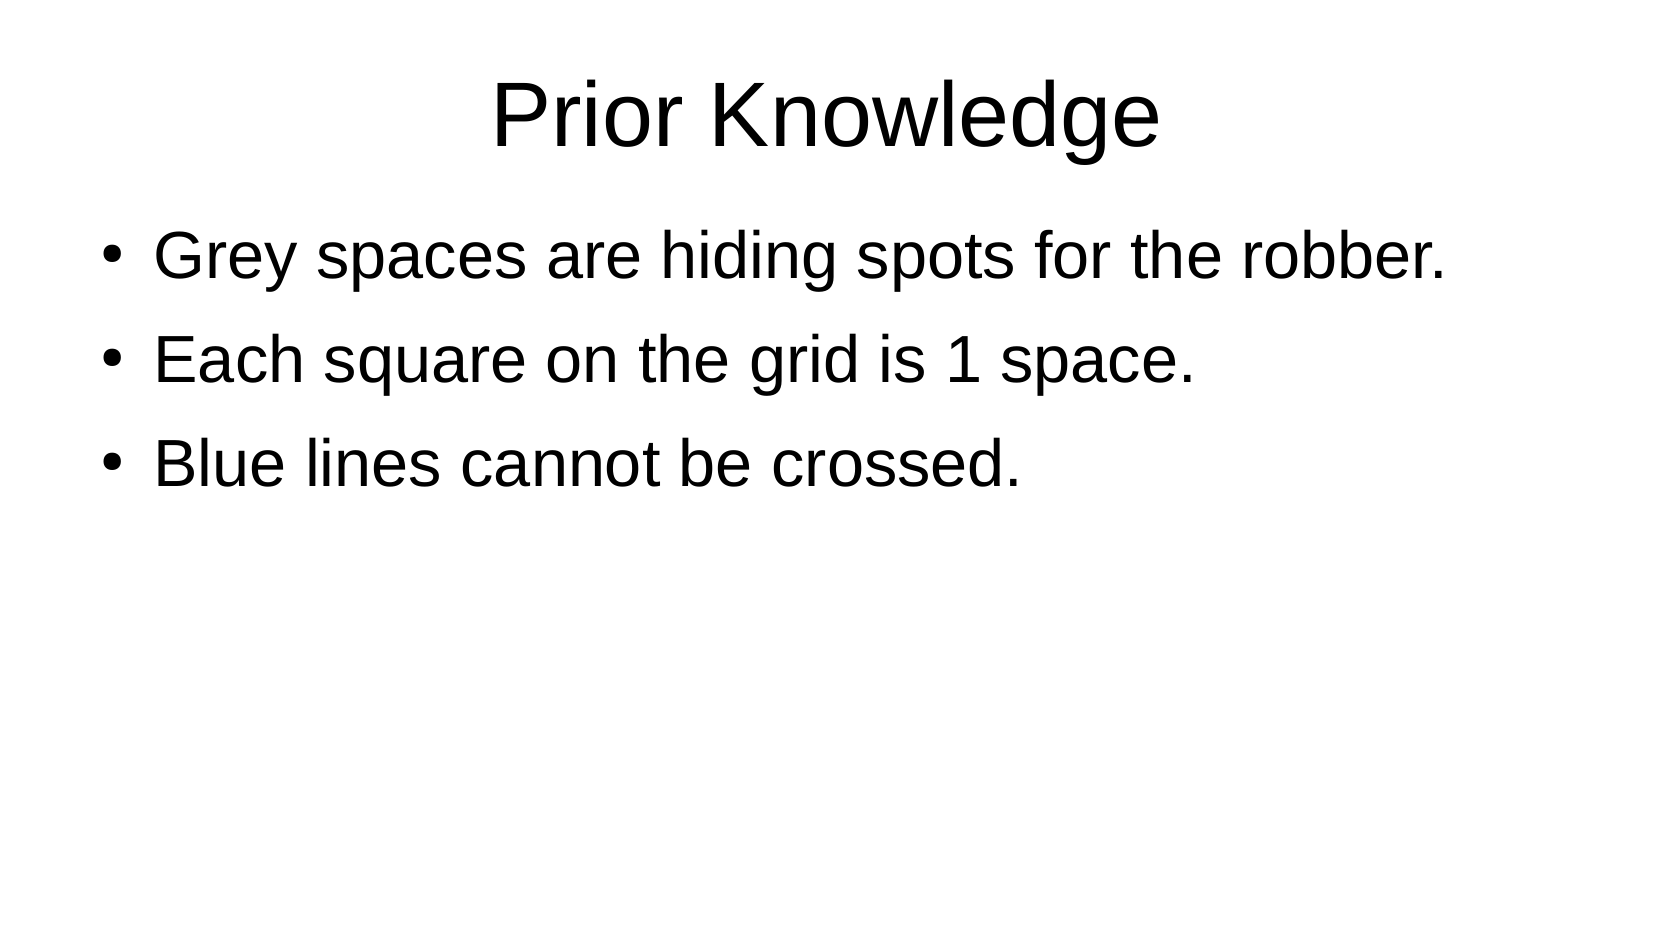

# Prior Knowledge
Grey spaces are hiding spots for the robber.
Each square on the grid is 1 space.
Blue lines cannot be crossed.